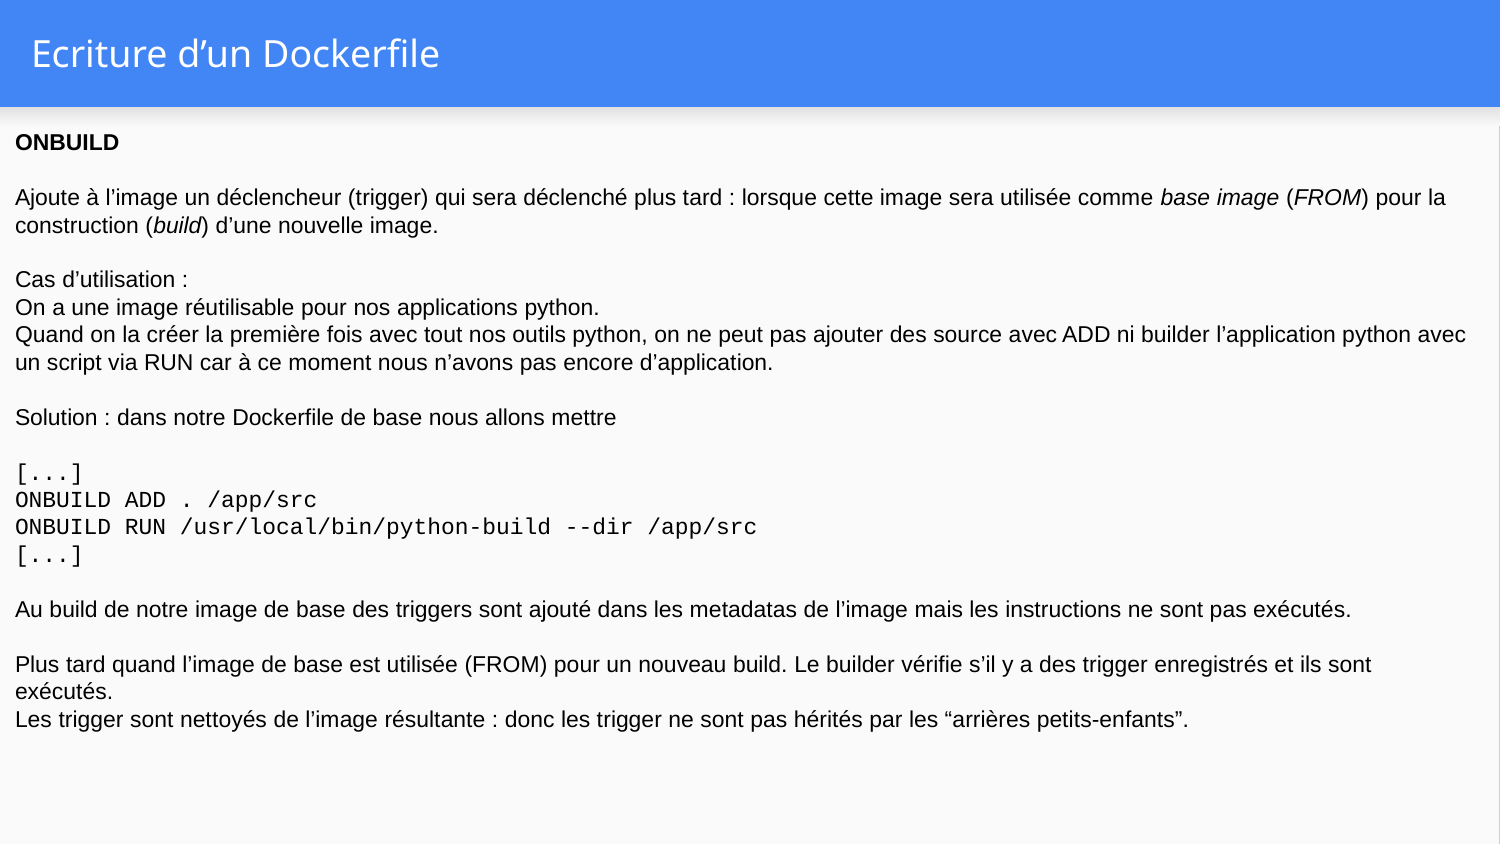

# Ecriture d’un Dockerfile
ONBUILD
Ajoute à l’image un déclencheur (trigger) qui sera déclenché plus tard : lorsque cette image sera utilisée comme base image (FROM) pour la construction (build) d’une nouvelle image.
Cas d’utilisation :
On a une image réutilisable pour nos applications python.
Quand on la créer la première fois avec tout nos outils python, on ne peut pas ajouter des source avec ADD ni builder l’application python avec un script via RUN car à ce moment nous n’avons pas encore d’application.
Solution : dans notre Dockerfile de base nous allons mettre
[...]
ONBUILD ADD . /app/src
ONBUILD RUN /usr/local/bin/python-build --dir /app/src
[...]
Au build de notre image de base des triggers sont ajouté dans les metadatas de l’image mais les instructions ne sont pas exécutés.
Plus tard quand l’image de base est utilisée (FROM) pour un nouveau build. Le builder vérifie s’il y a des trigger enregistrés et ils sont exécutés.
Les trigger sont nettoyés de l’image résultante : donc les trigger ne sont pas hérités par les “arrières petits-enfants”.